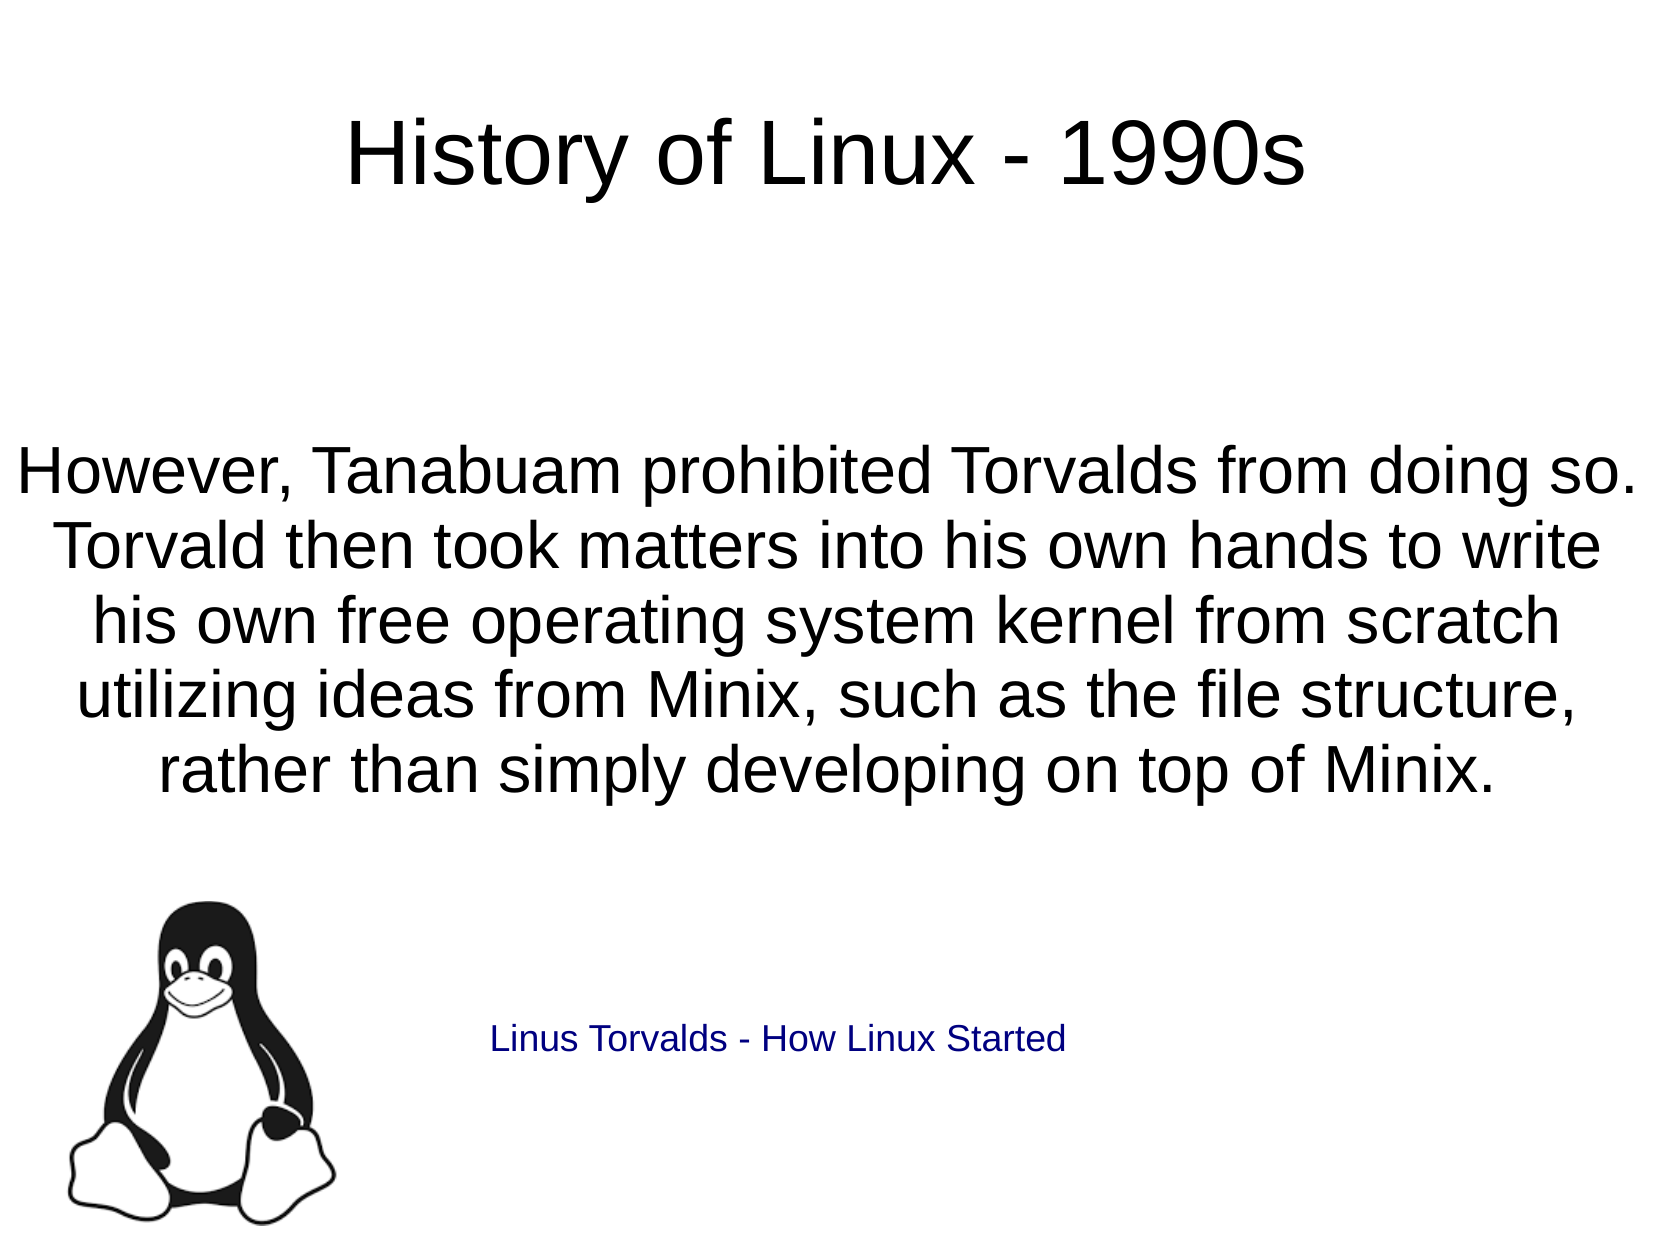

# History of Linux - 1990s
However, Tanabuam prohibited Torvalds from doing so. Torvald then took matters into his own hands to write his own free operating system kernel from scratch utilizing ideas from Minix, such as the file structure, rather than simply developing on top of Minix.
Linus Torvalds - How Linux Started